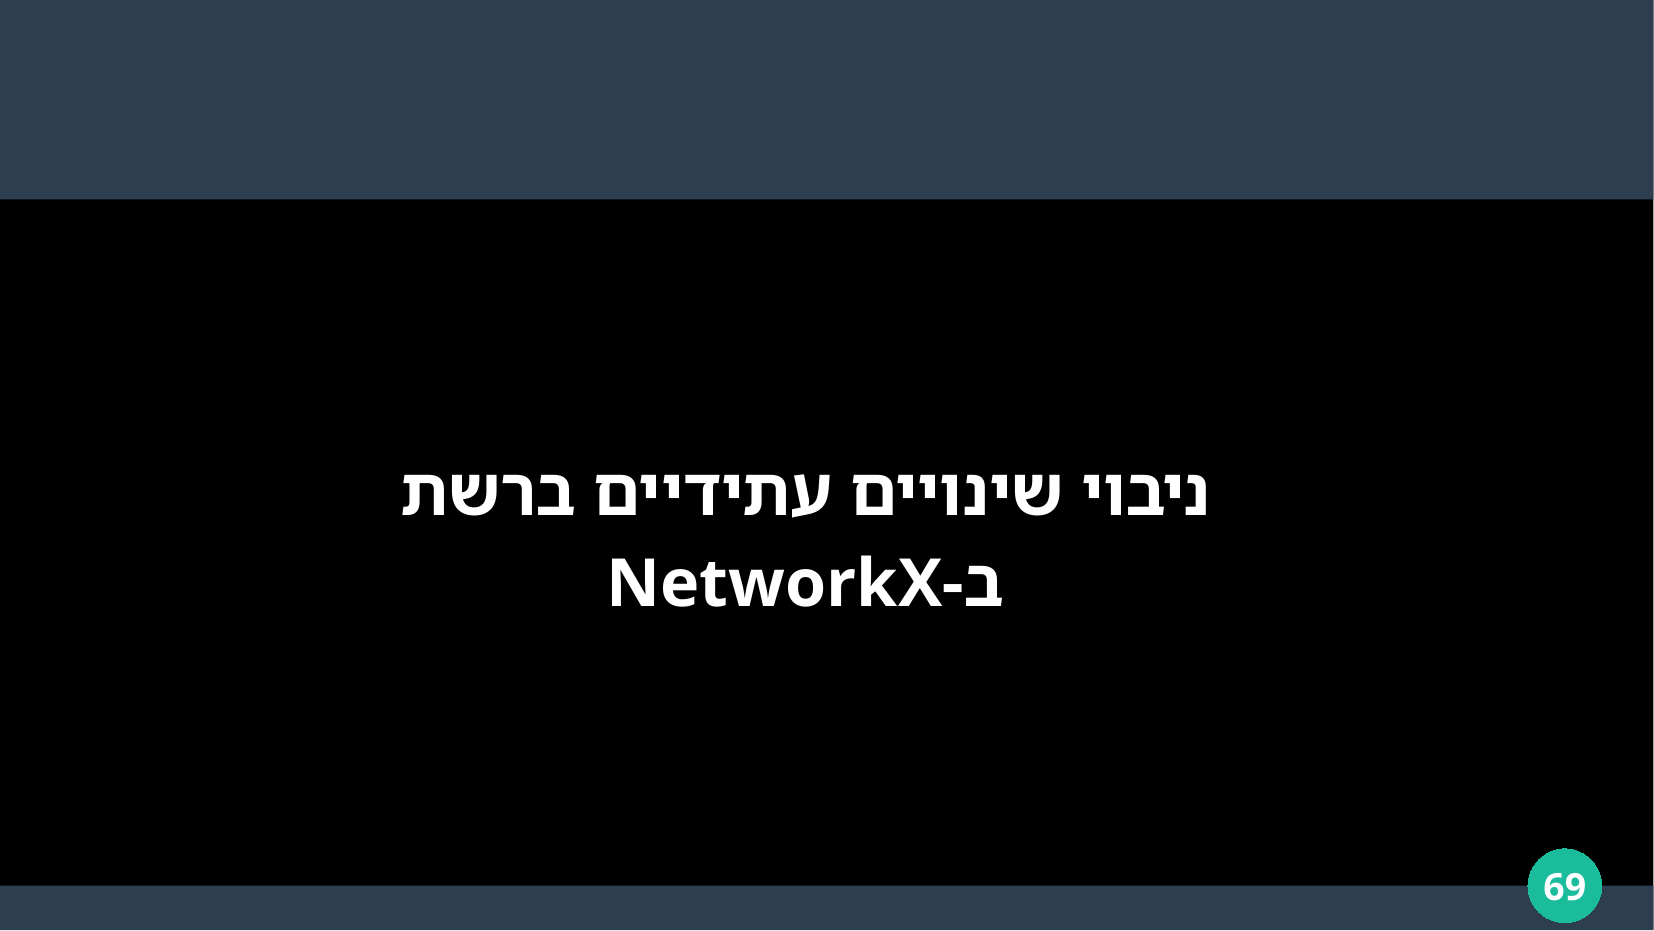

# ניבוי שינויים עתידיים ברשת ב-NetworkX
69